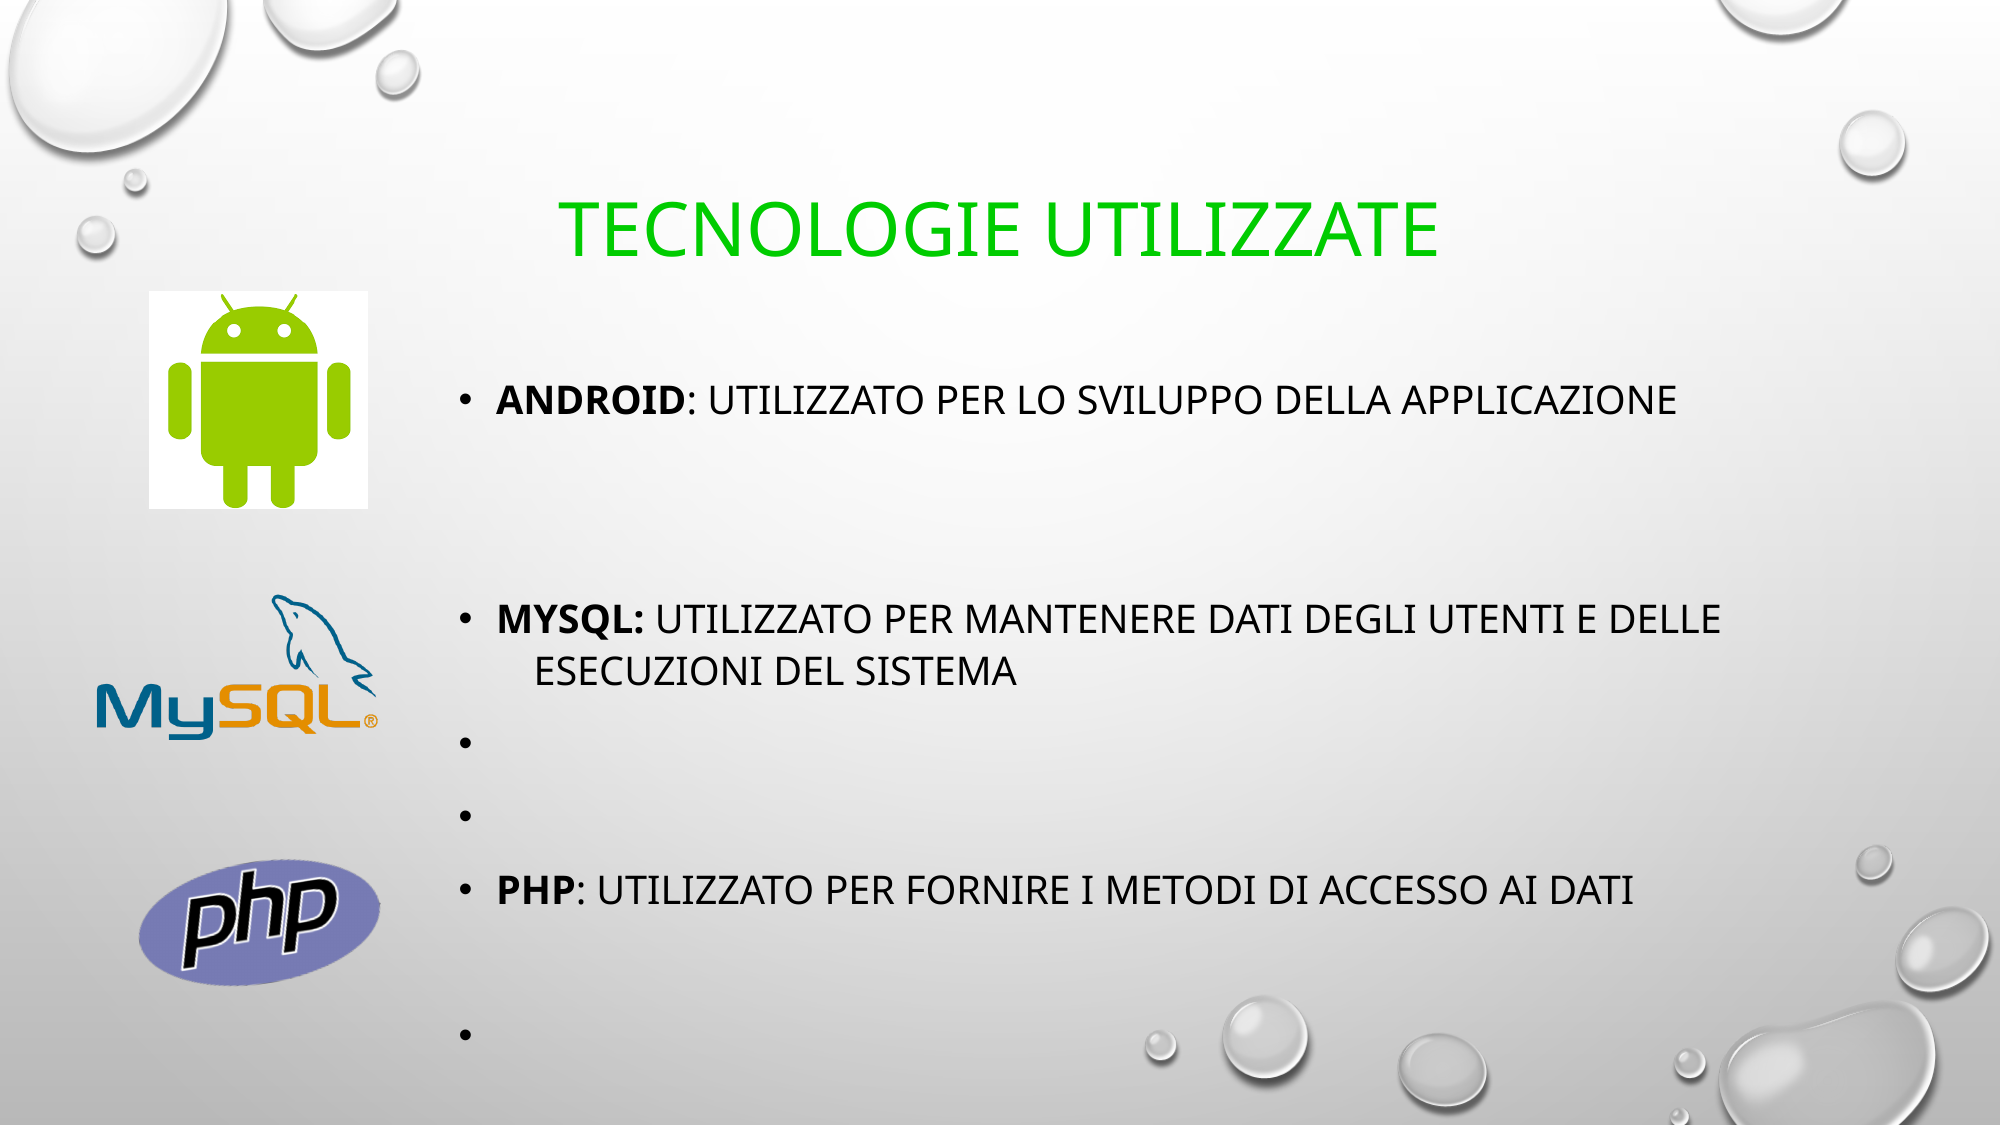

# TECNOLOGIE uTILIZZATE
Android: utilizzato per lo sviluppo della applicazione
Mysql: UTILIZZATO PER MANTENERE DATI DEGLI UTENTI E DELLE ESECUZIONI DEL SISTEMA
PHP: Utilizzato per fornire i metodi di accesso ai dati